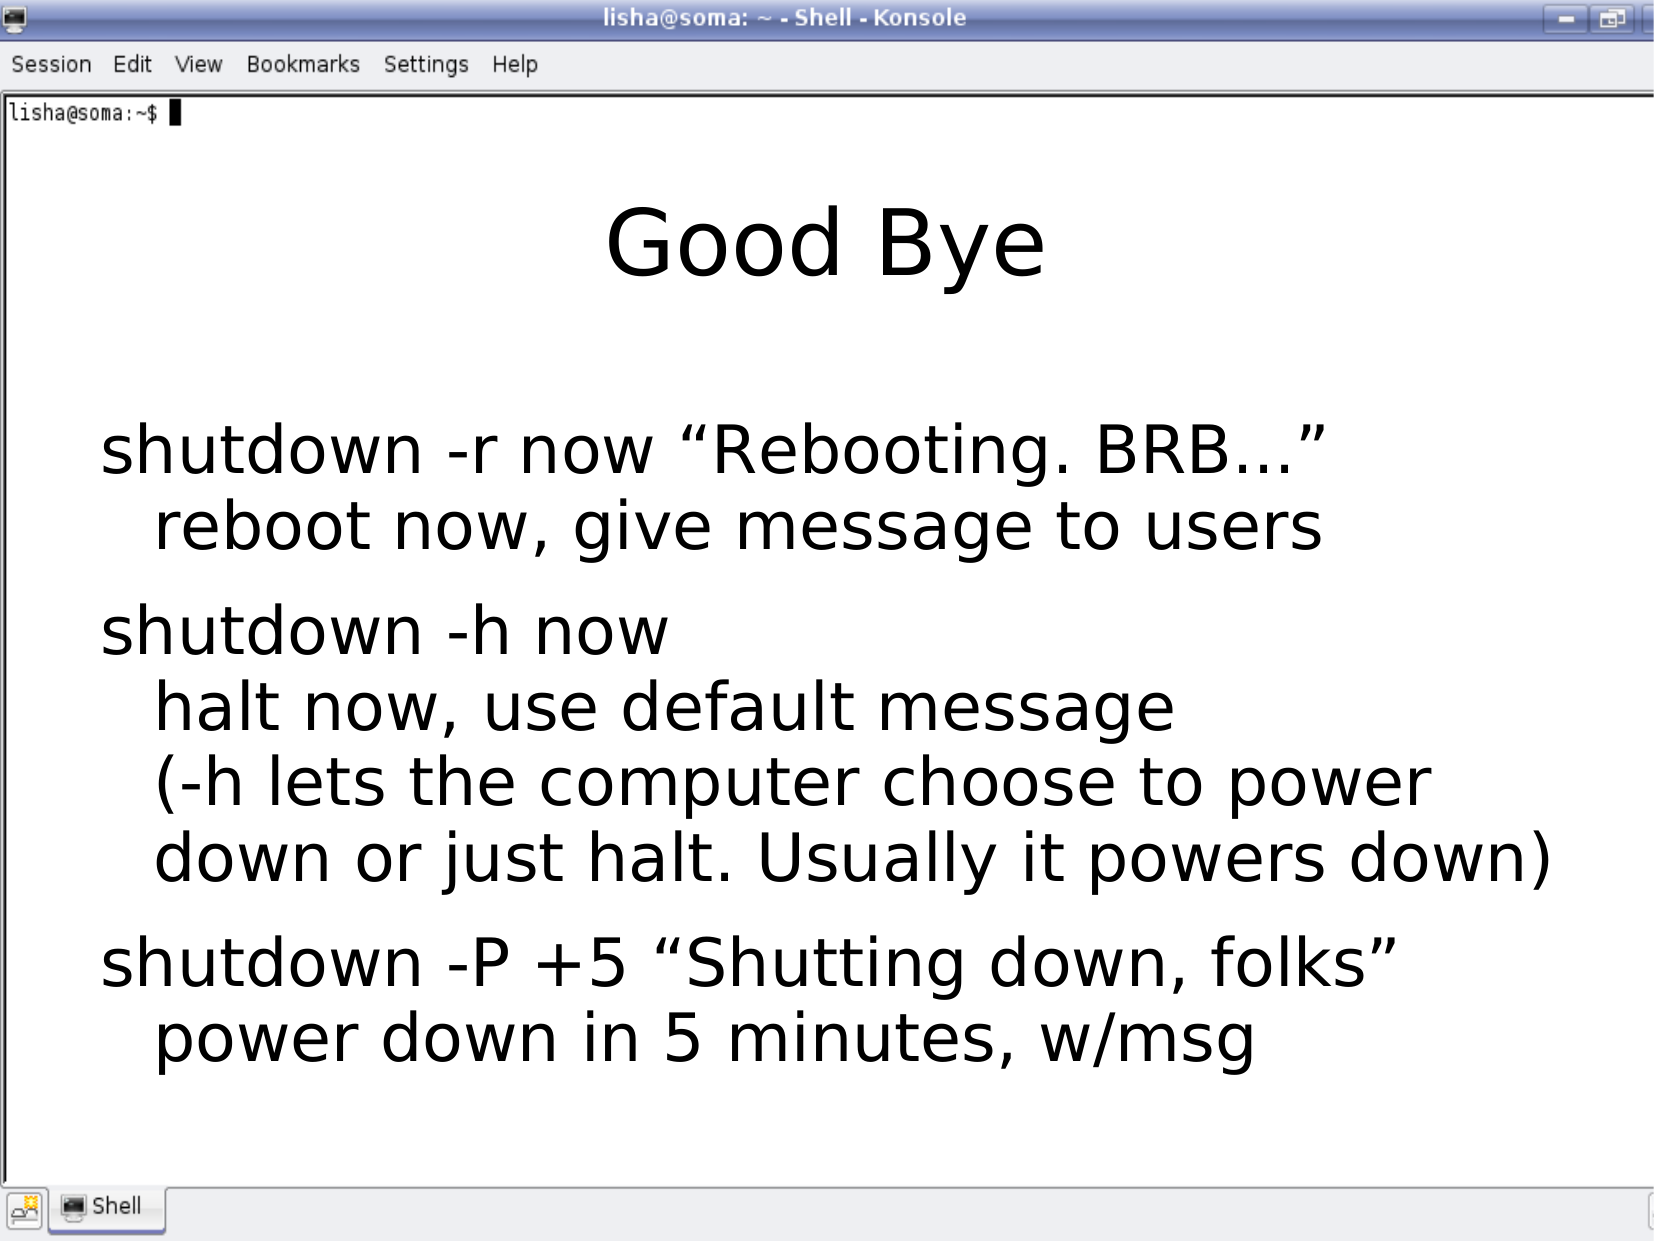

# Good Bye
shutdown -r now “Rebooting. BRB...”
reboot now, give message to users
shutdown -h now
halt now, use default message
(-h lets the computer choose to power down or just halt. Usually it powers down)
shutdown -P +5 “Shutting down, folks”
power down in 5 minutes, w/msg